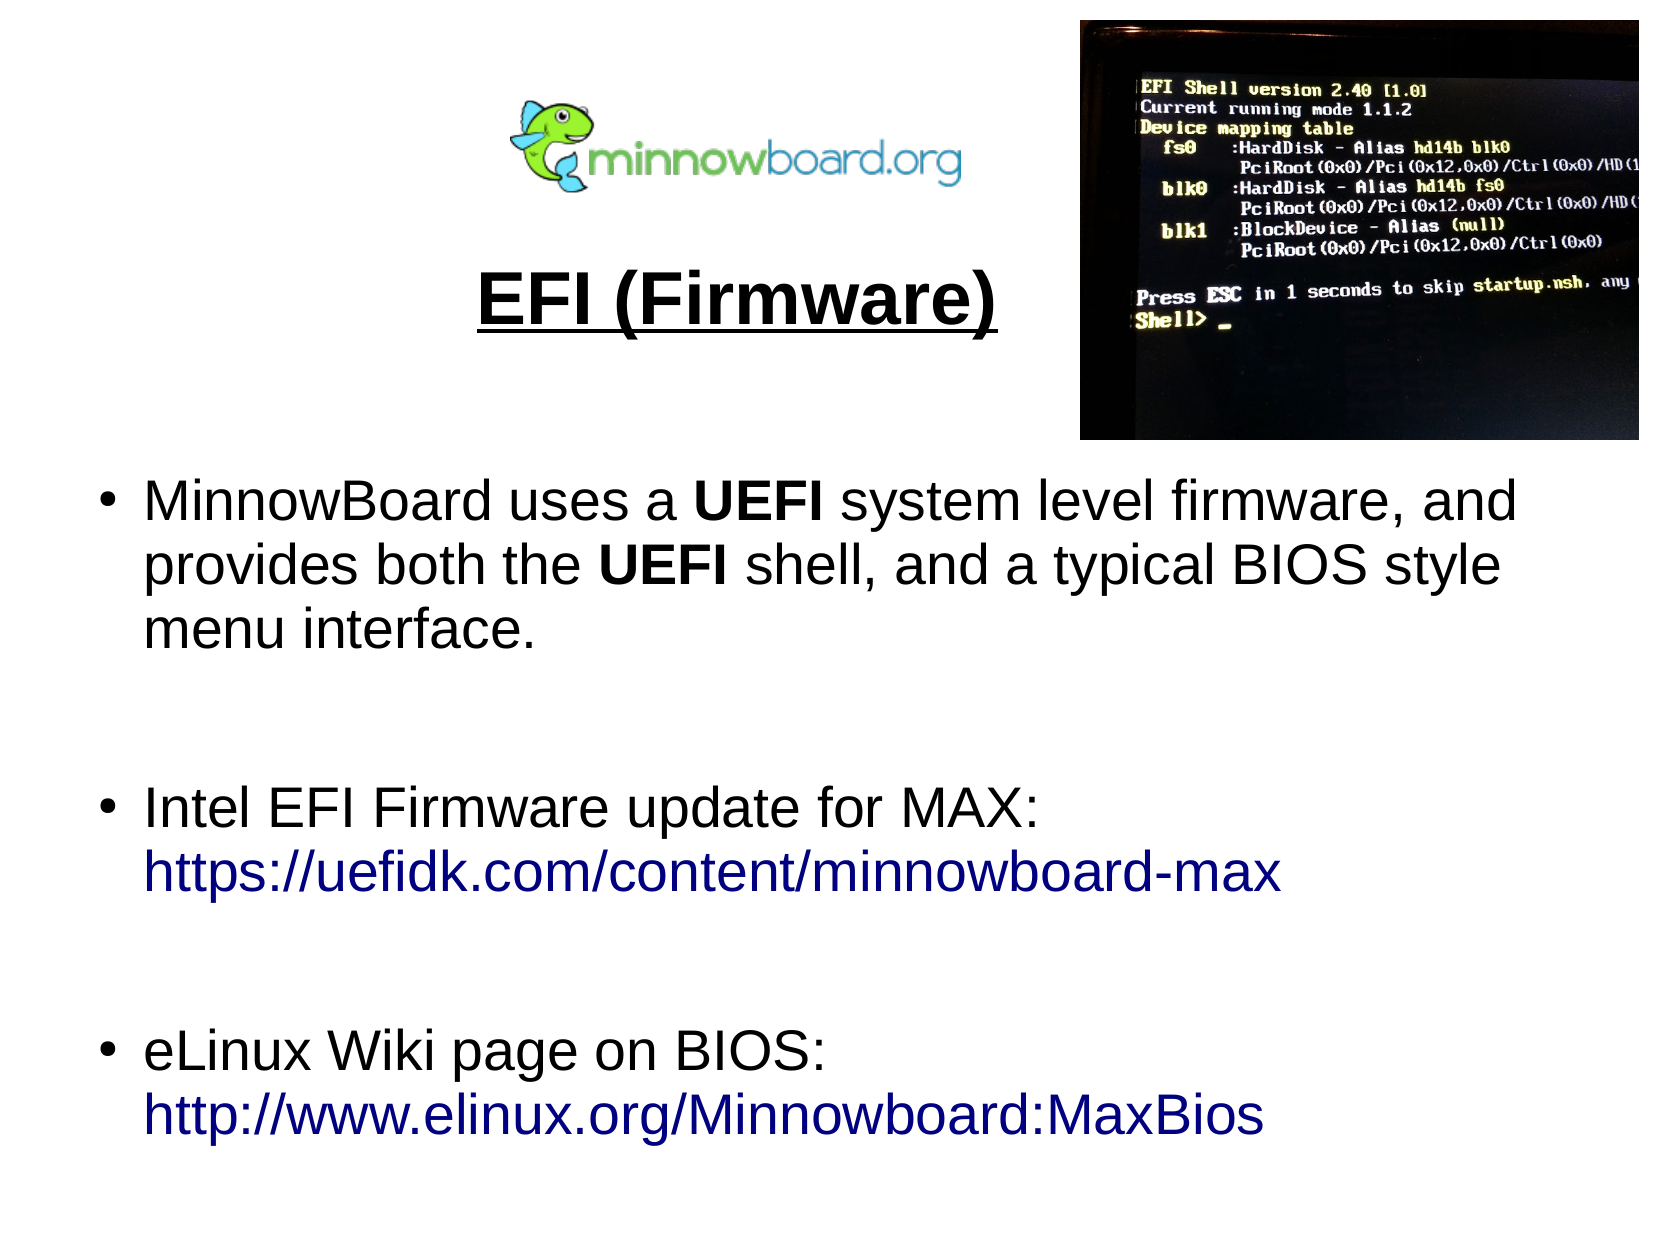

# EFI (Firmware)
MinnowBoard uses a UEFI system level firmware, and provides both the UEFI shell, and a typical BIOS style menu interface.
Intel EFI Firmware update for MAX: https://uefidk.com/content/minnowboard-max
eLinux Wiki page on BIOS: http://www.elinux.org/Minnowboard:MaxBios